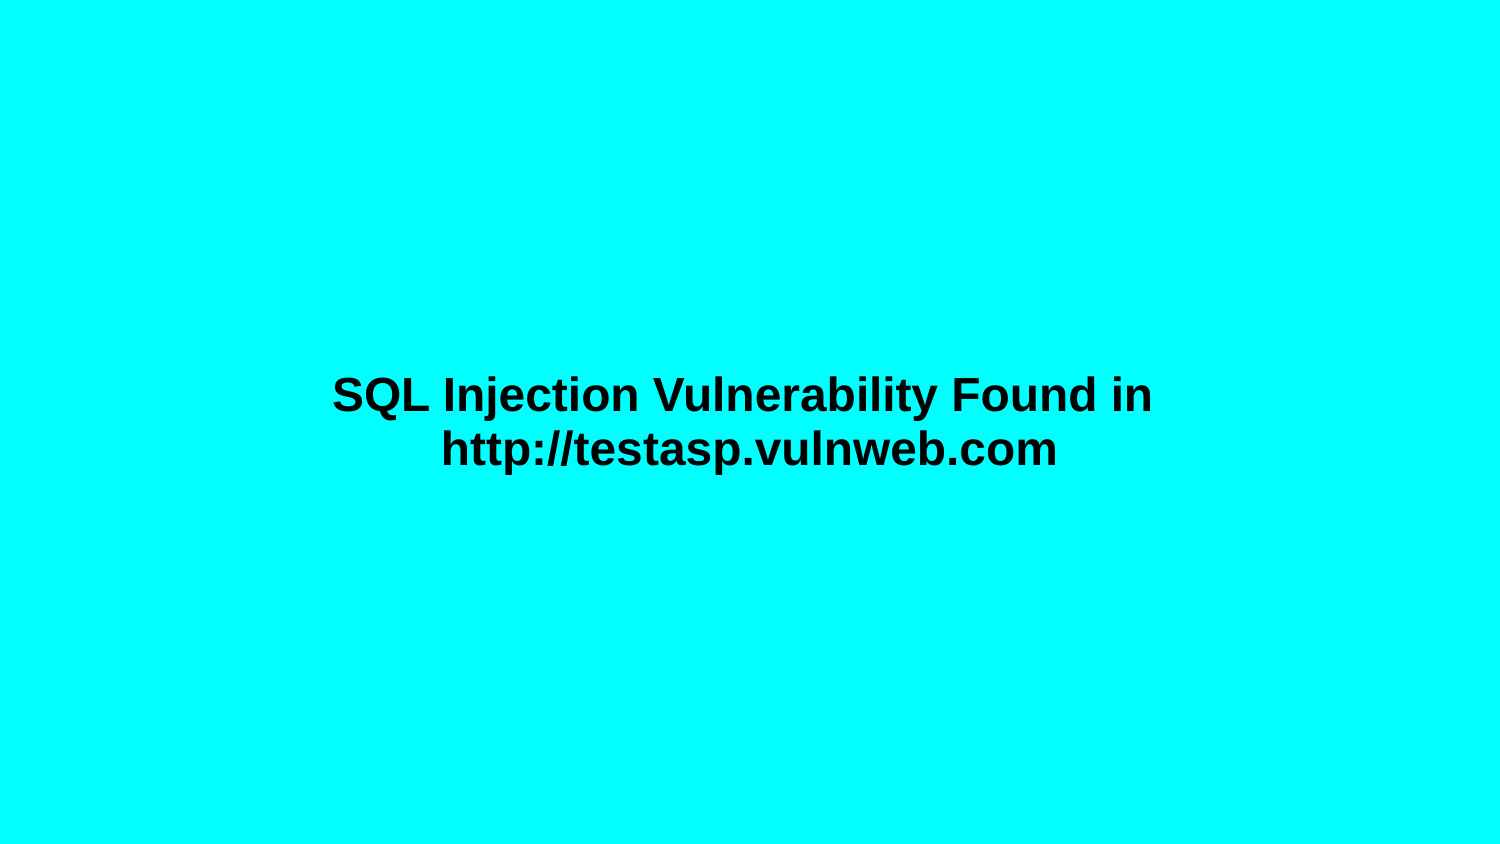

# SQL Injection Vulnerability Found in http://testasp.vulnweb.com